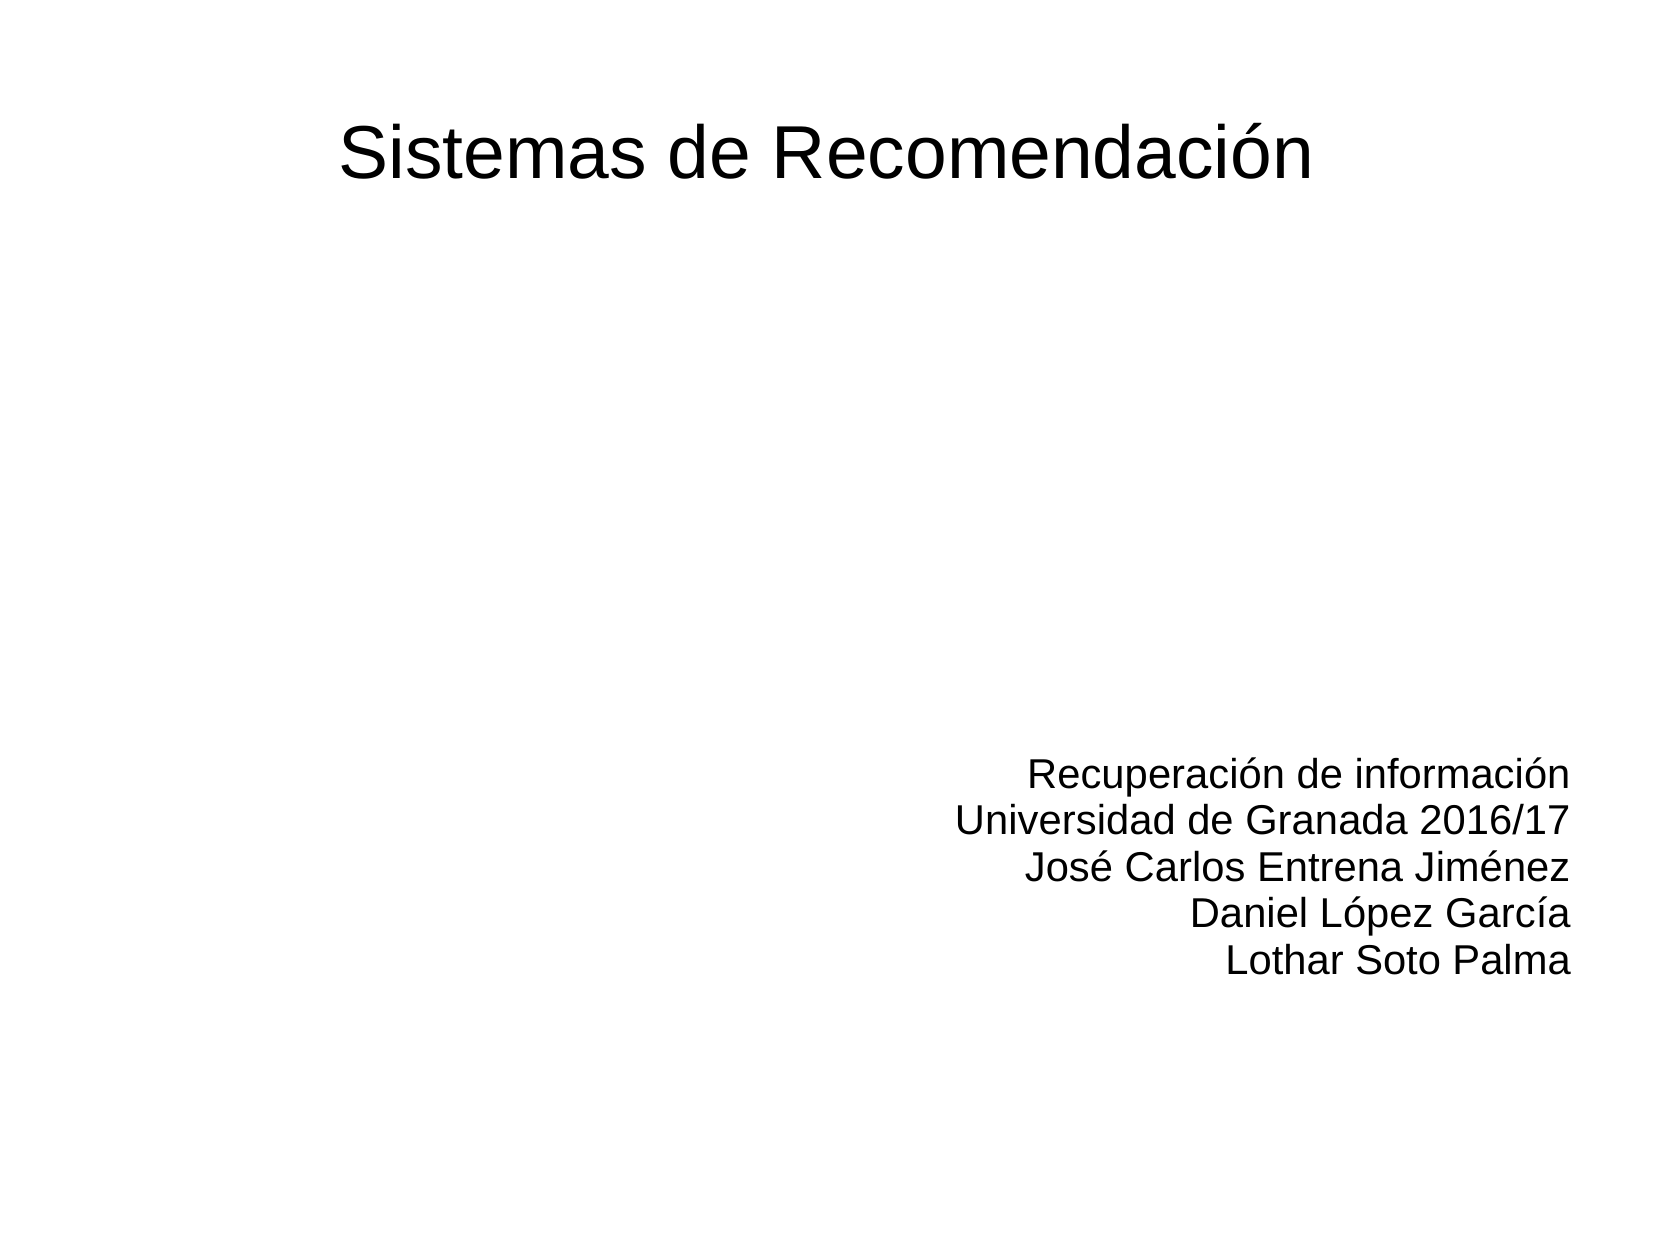

# Sistemas de Recomendación
Recuperación de información
Universidad de Granada 2016/17
José Carlos Entrena Jiménez
Daniel López García
Lothar Soto Palma